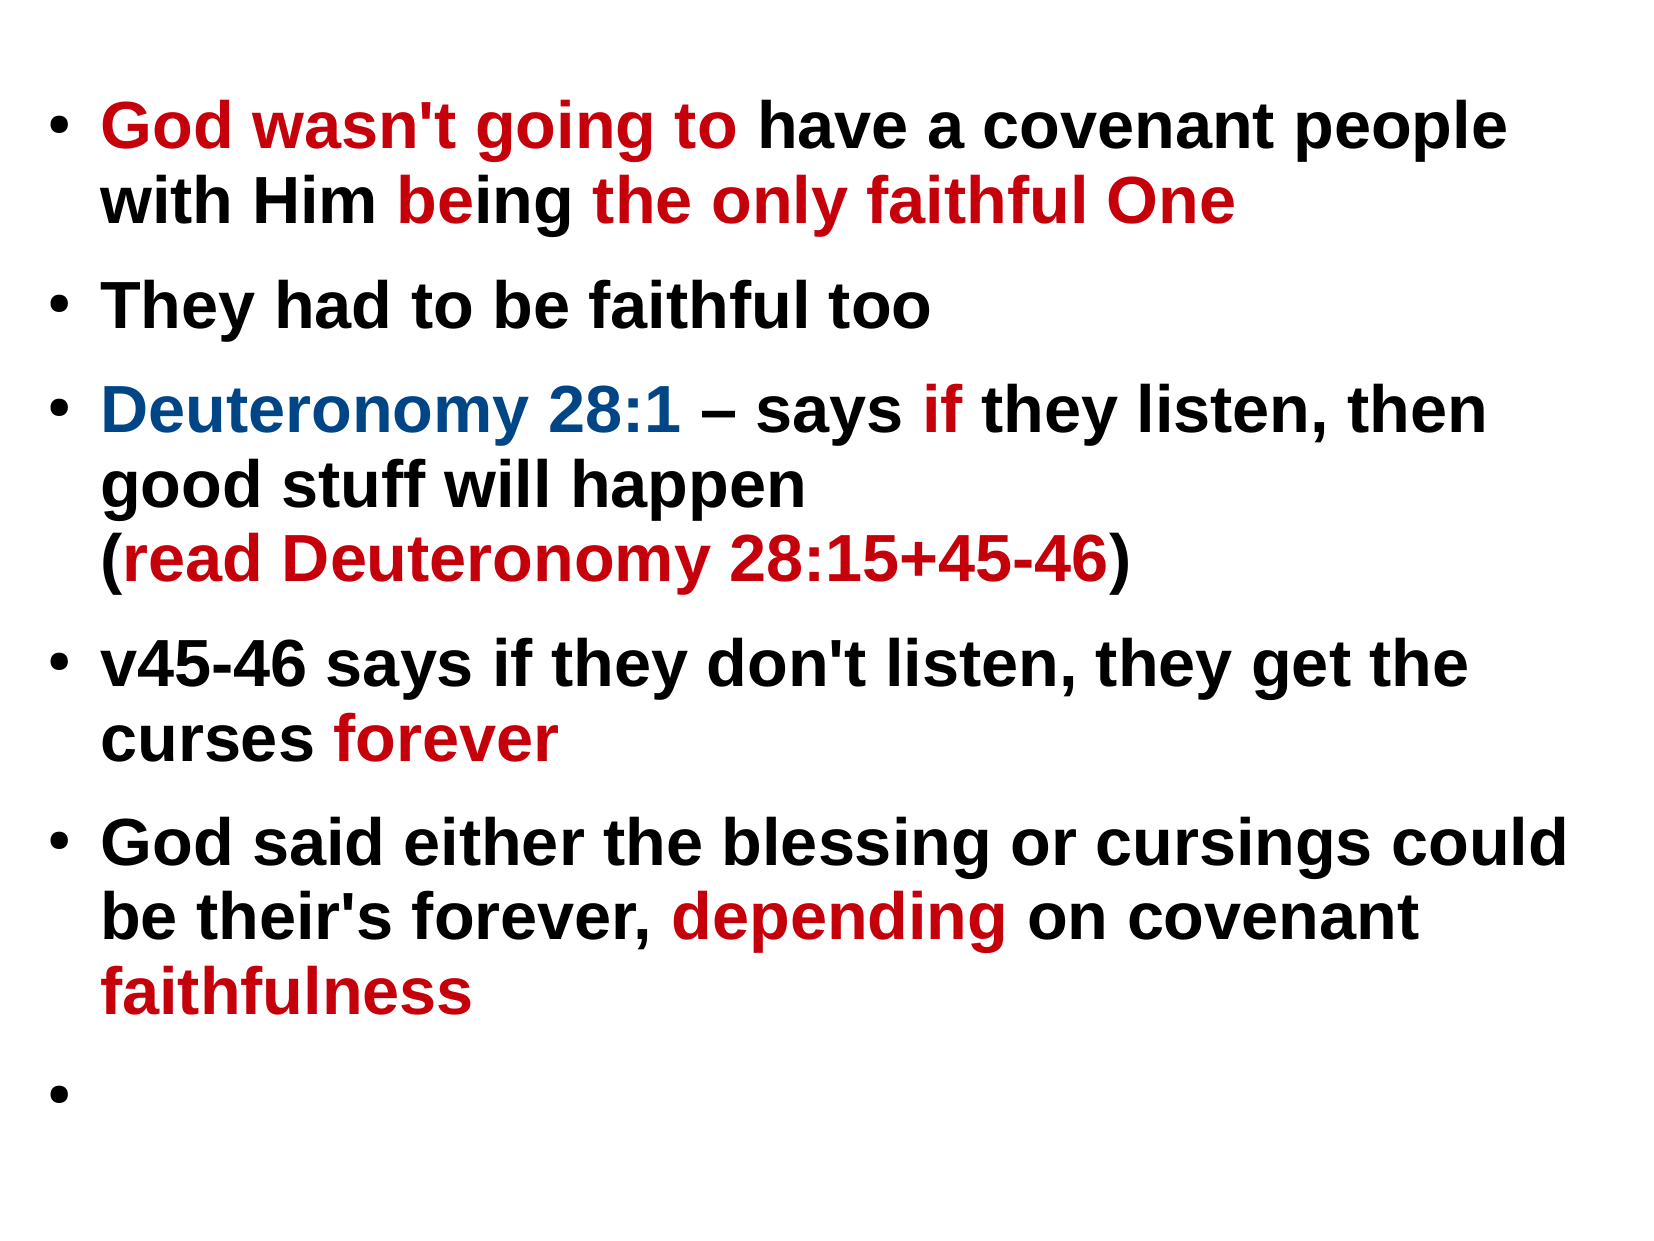

# God wasn't going to have a covenant people with Him being the only faithful One
They had to be faithful too
Deuteronomy 28:1 – says if they listen, then good stuff will happen
(read Deuteronomy 28:15+45-46)
v45-46 says if they don't listen, they get the curses forever
God said either the blessing or cursings could be their's forever, depending on covenant faithfulness